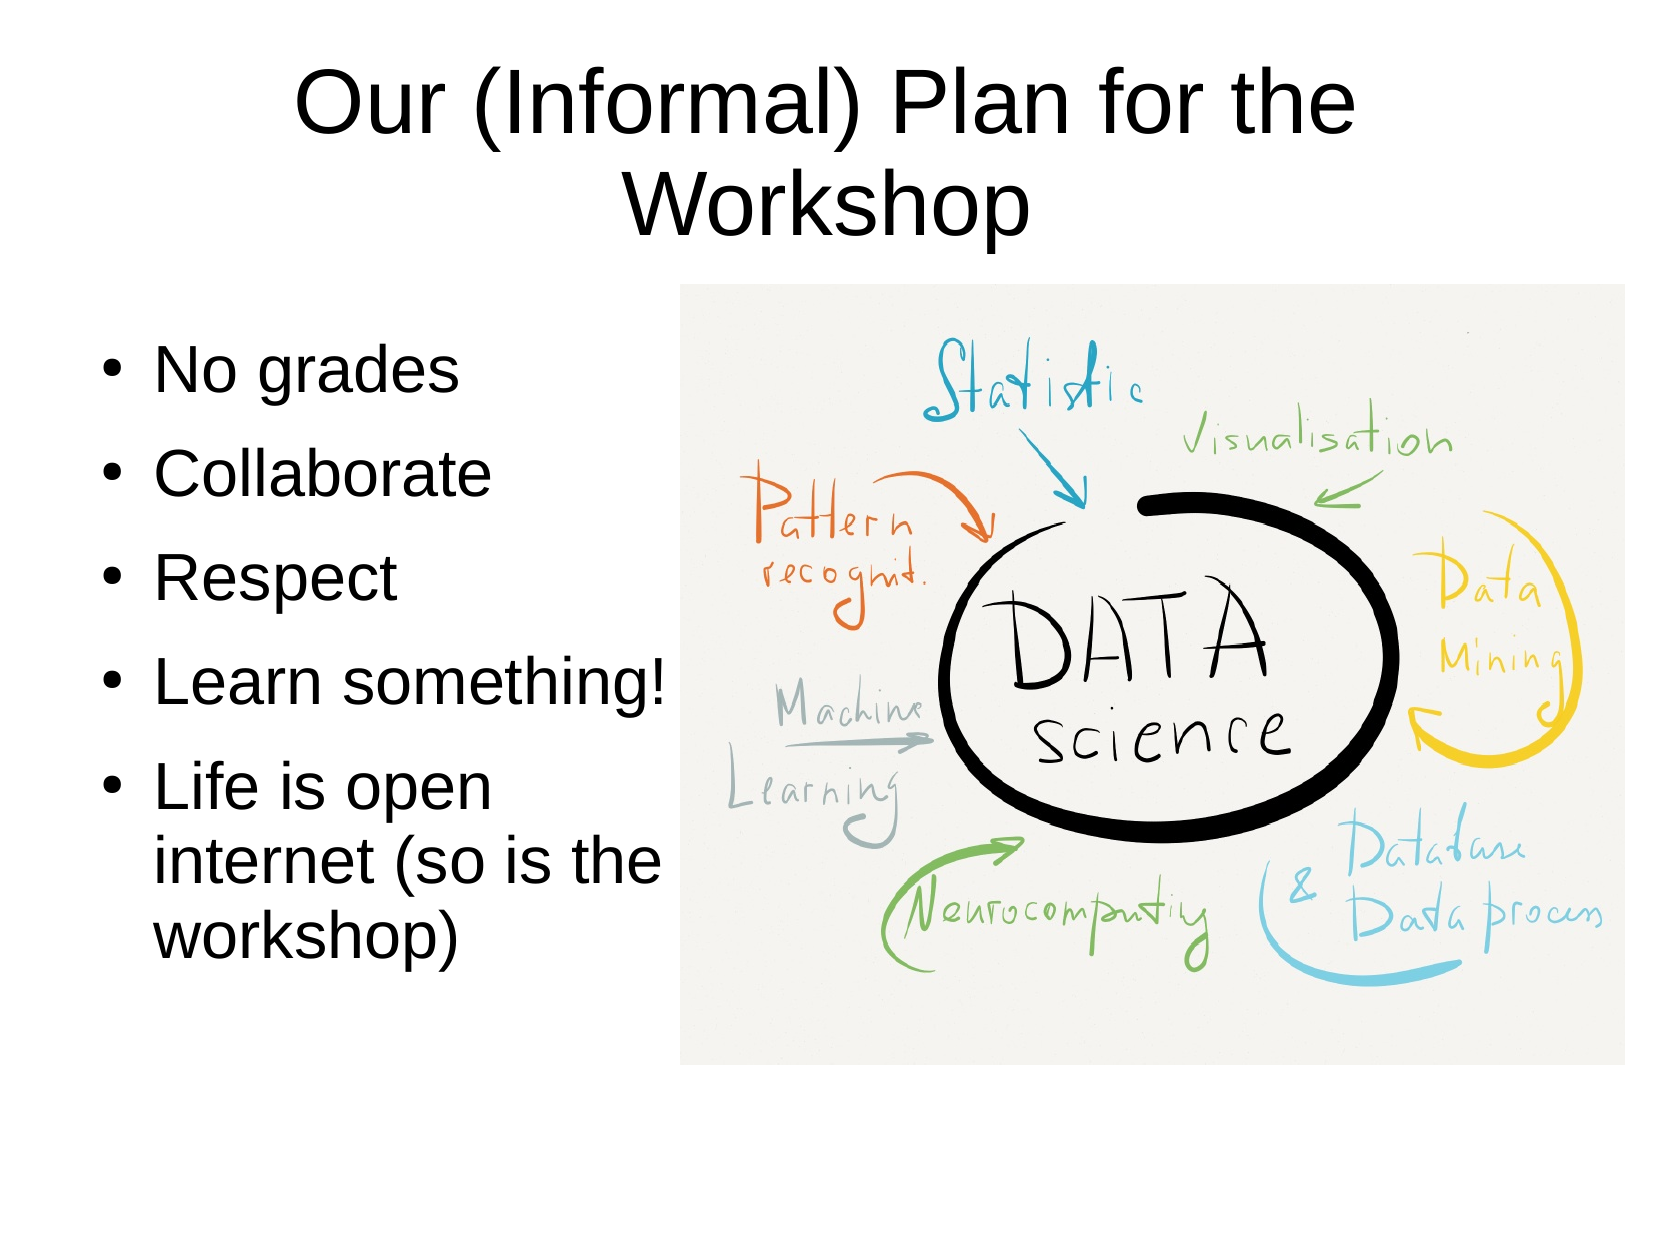

# Our (Informal) Plan for the Workshop
No grades
Collaborate
Respect
Learn something!
Life is open internet (so is the workshop)